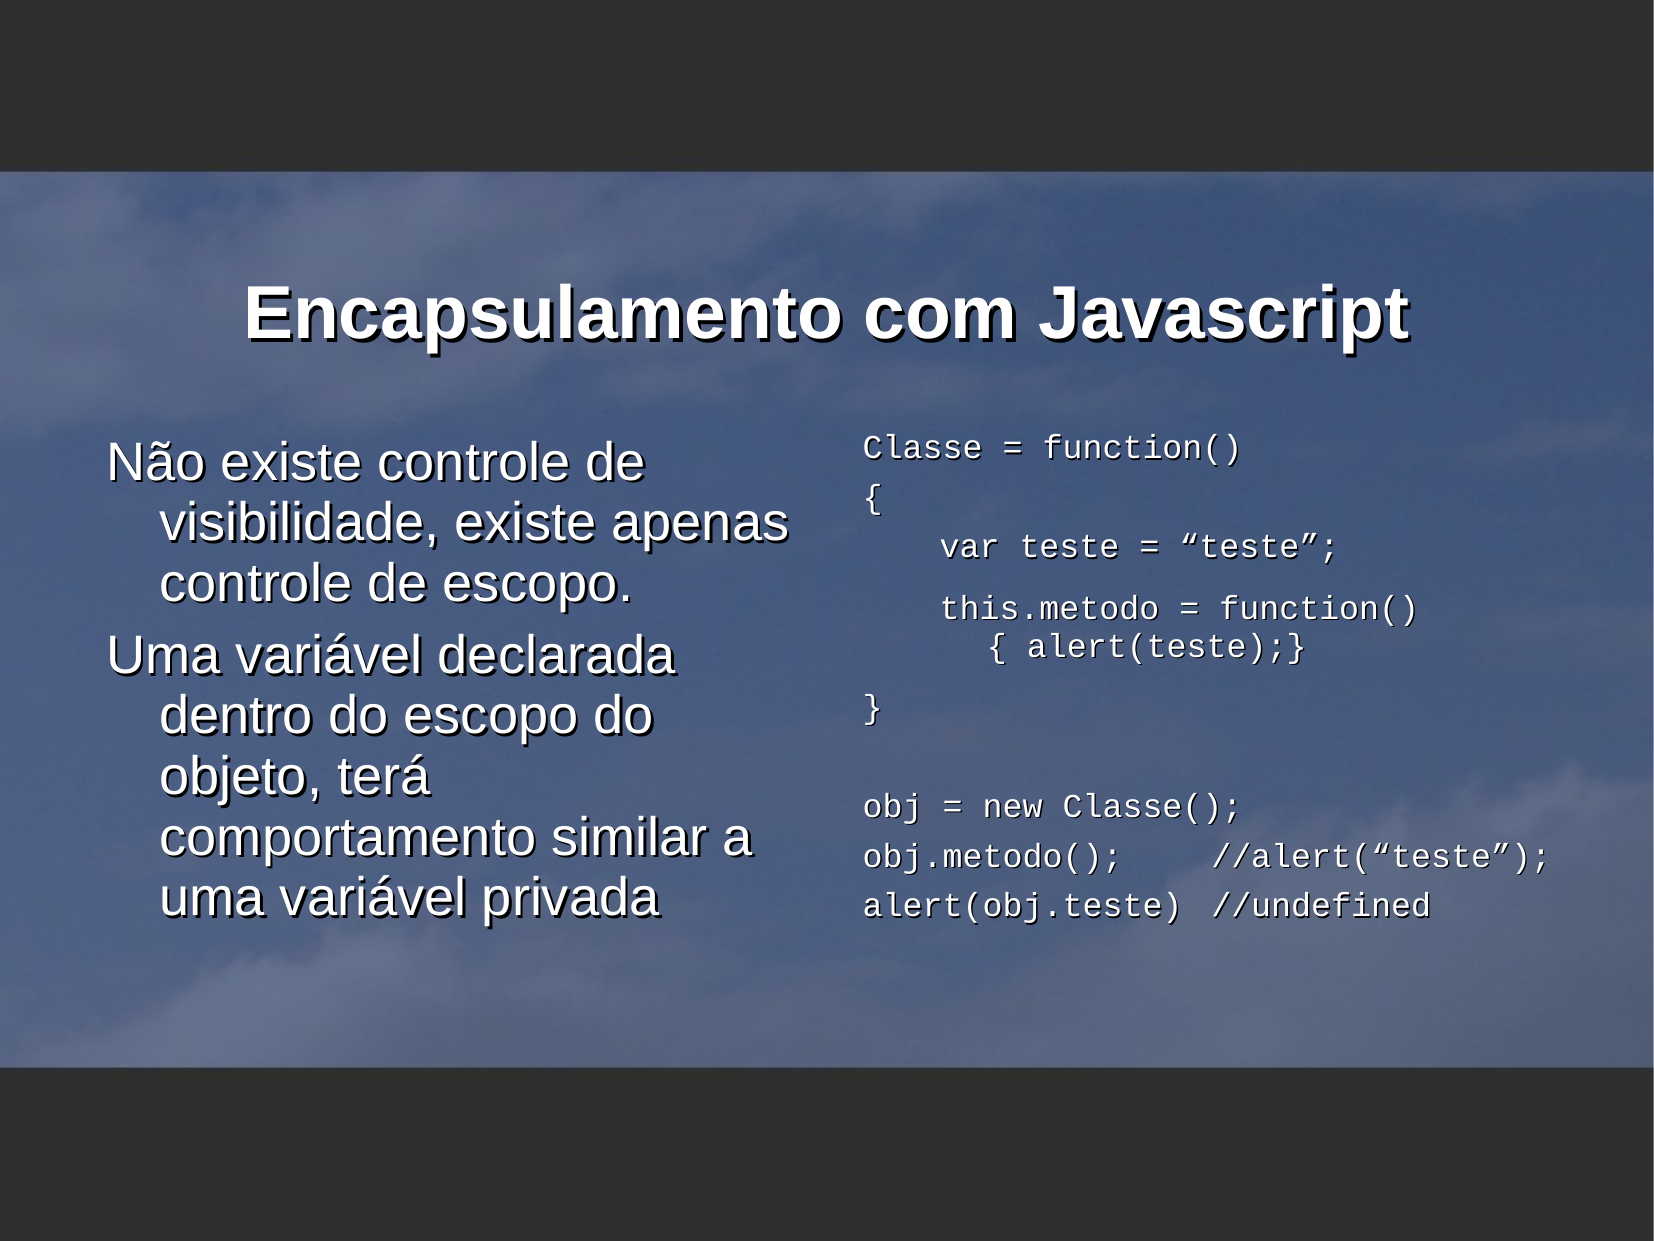

# Encapsulamento com Javascript
Não existe controle de visibilidade, existe apenas controle de escopo.
Uma variável declarada dentro do escopo do objeto, terá comportamento similar a uma variável privada
Classe = function()
{
var teste = “teste”;
this.metodo = function(){ alert(teste);}
}
obj = new Classe();
obj.metodo(); 	//alert(“teste”);
alert(obj.teste)	//undefined